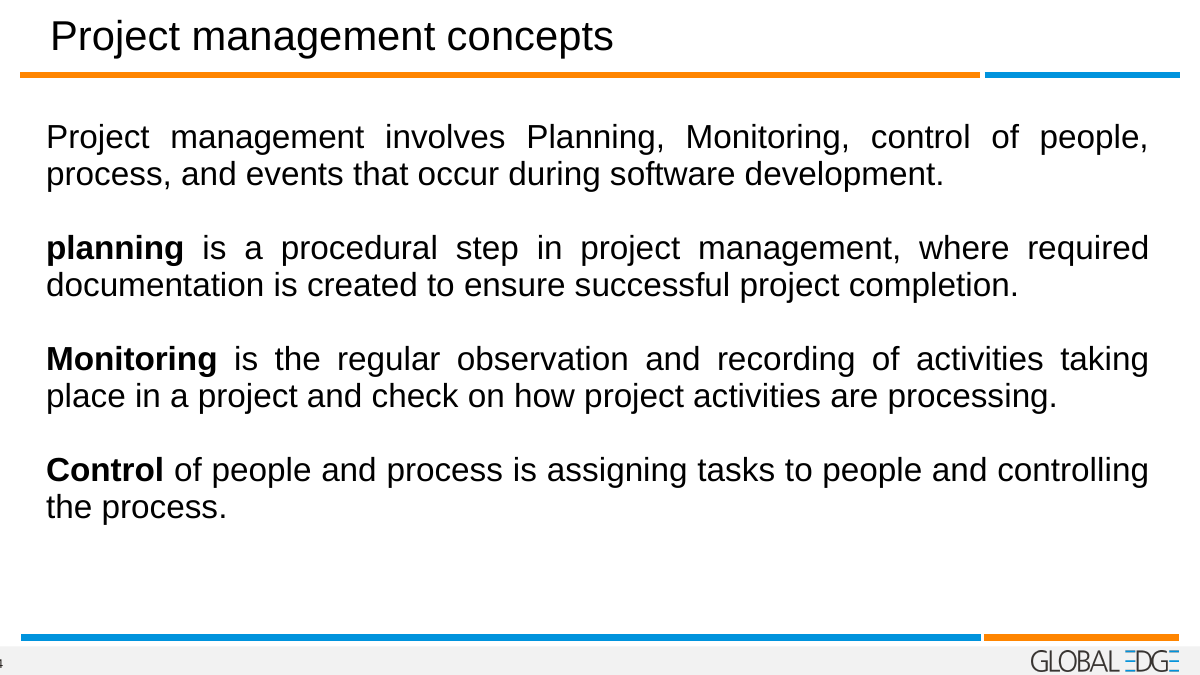

Project management concepts
Project management involves Planning, Monitoring, control of people, process, and events that occur during software development.
planning is a procedural step in project management, where required documentation is created to ensure successful project completion.
Monitoring is the regular observation and recording of activities taking place in a project and check on how project activities are processing.
Control of people and process is assigning tasks to people and controlling the process.